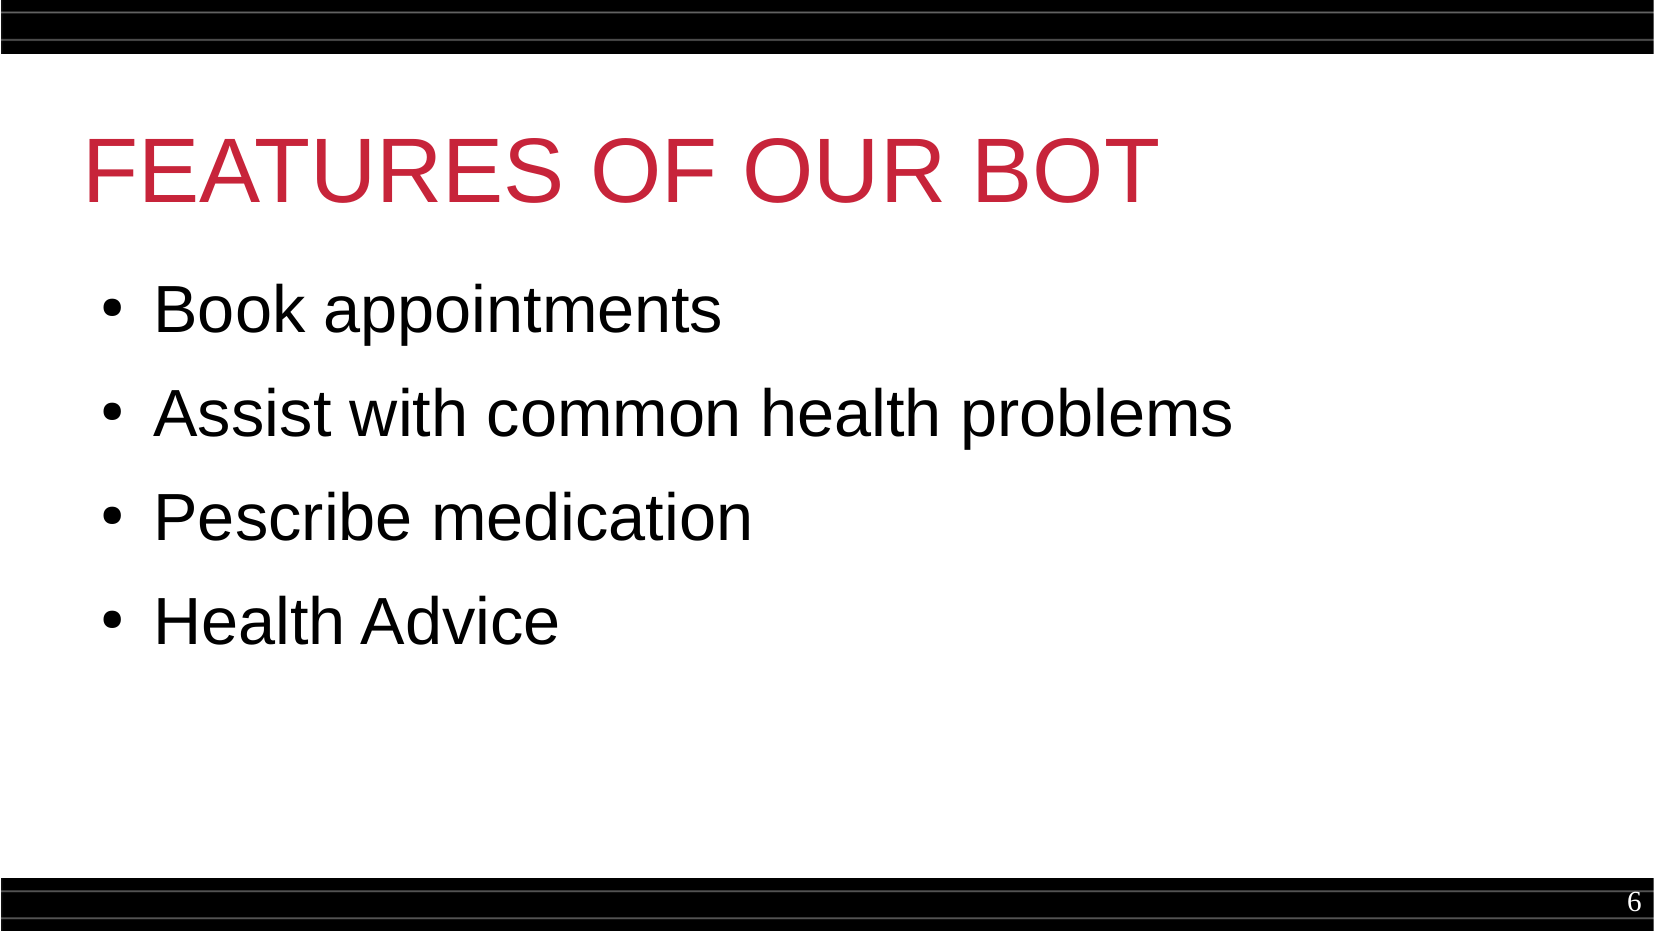

# FEATURES OF OUR BOT
Book appointments
Assist with common health problems
Pescribe medication
Health Advice